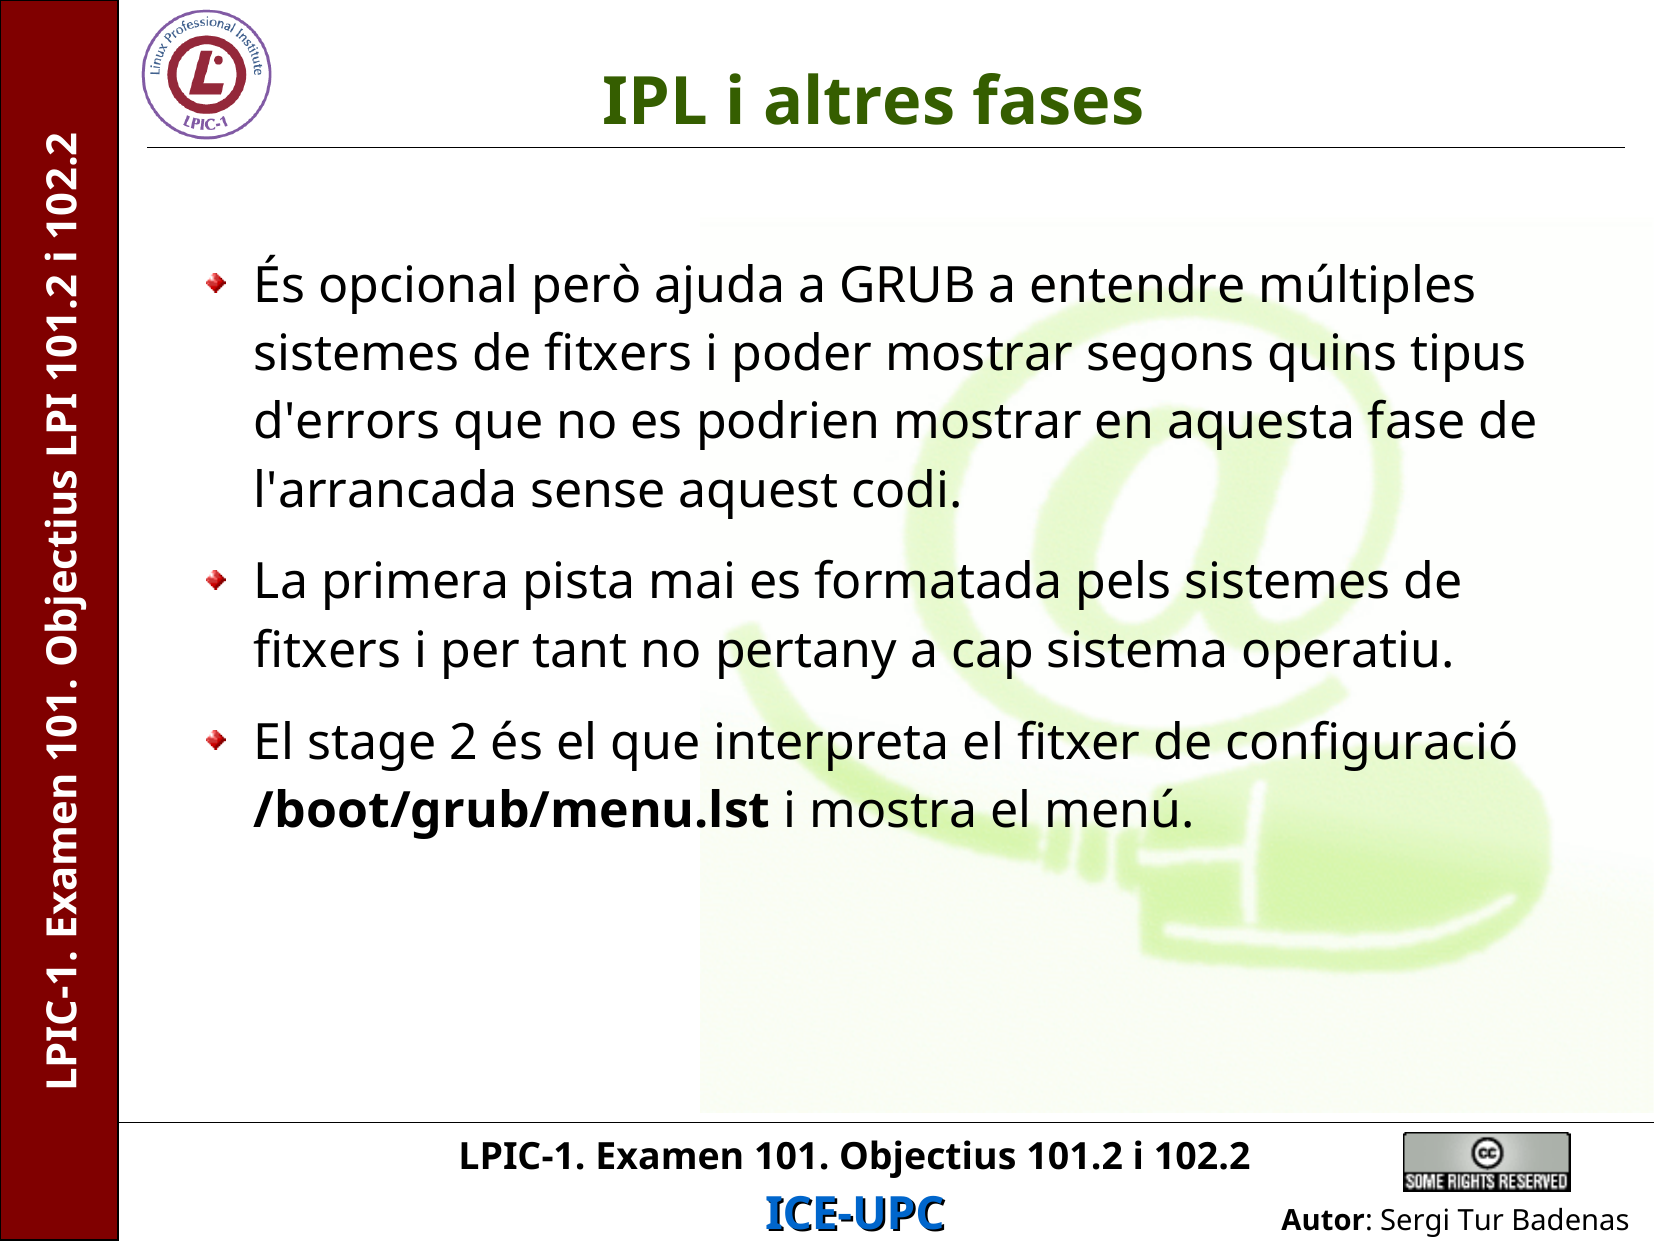

# IPL i altres fases
És opcional però ajuda a GRUB a entendre múltiples sistemes de fitxers i poder mostrar segons quins tipus d'errors que no es podrien mostrar en aquesta fase de l'arrancada sense aquest codi.
La primera pista mai es formatada pels sistemes de fitxers i per tant no pertany a cap sistema operatiu.
El stage 2 és el que interpreta el fitxer de configuració /boot/grub/menu.lst i mostra el menú.